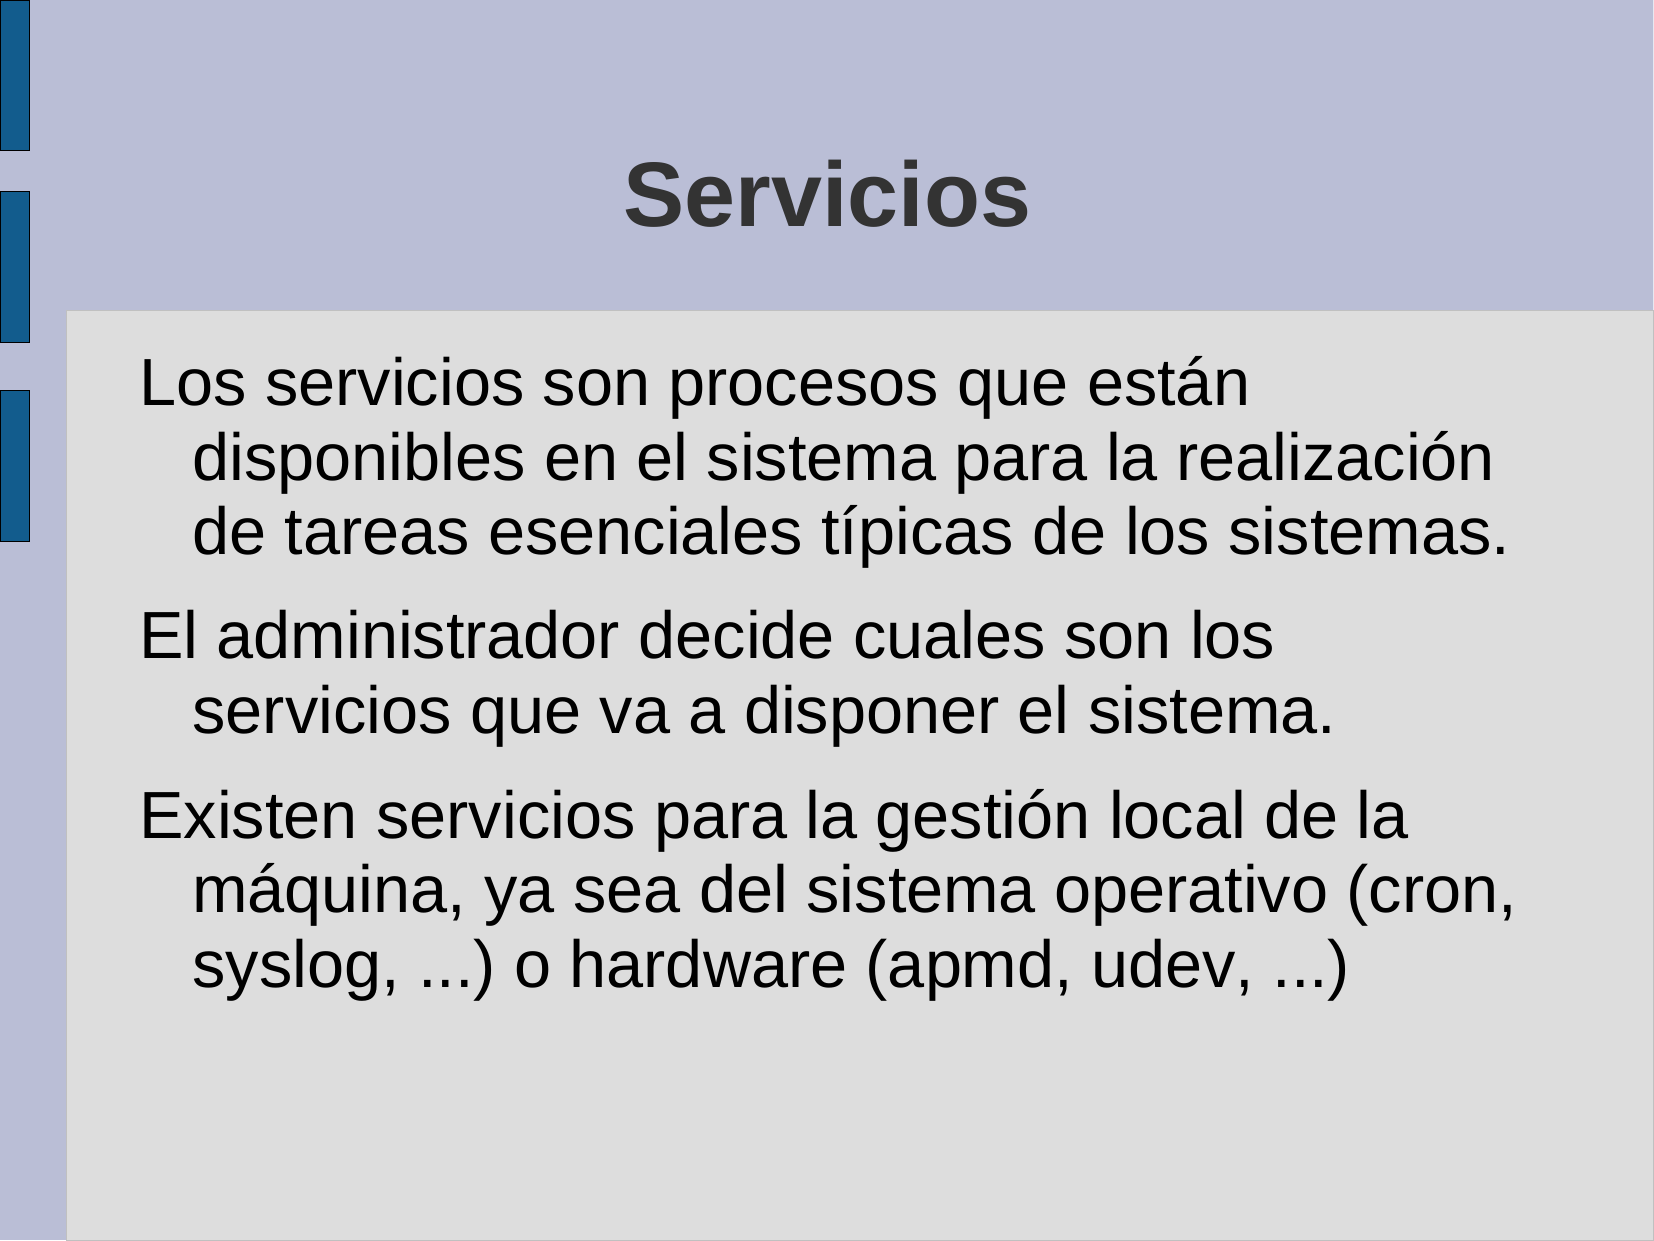

# Servicios
Los servicios son procesos que están disponibles en el sistema para la realización de tareas esenciales típicas de los sistemas.
El administrador decide cuales son los servicios que va a disponer el sistema.
Existen servicios para la gestión local de la máquina, ya sea del sistema operativo (cron, syslog, ...) o hardware (apmd, udev, ...)